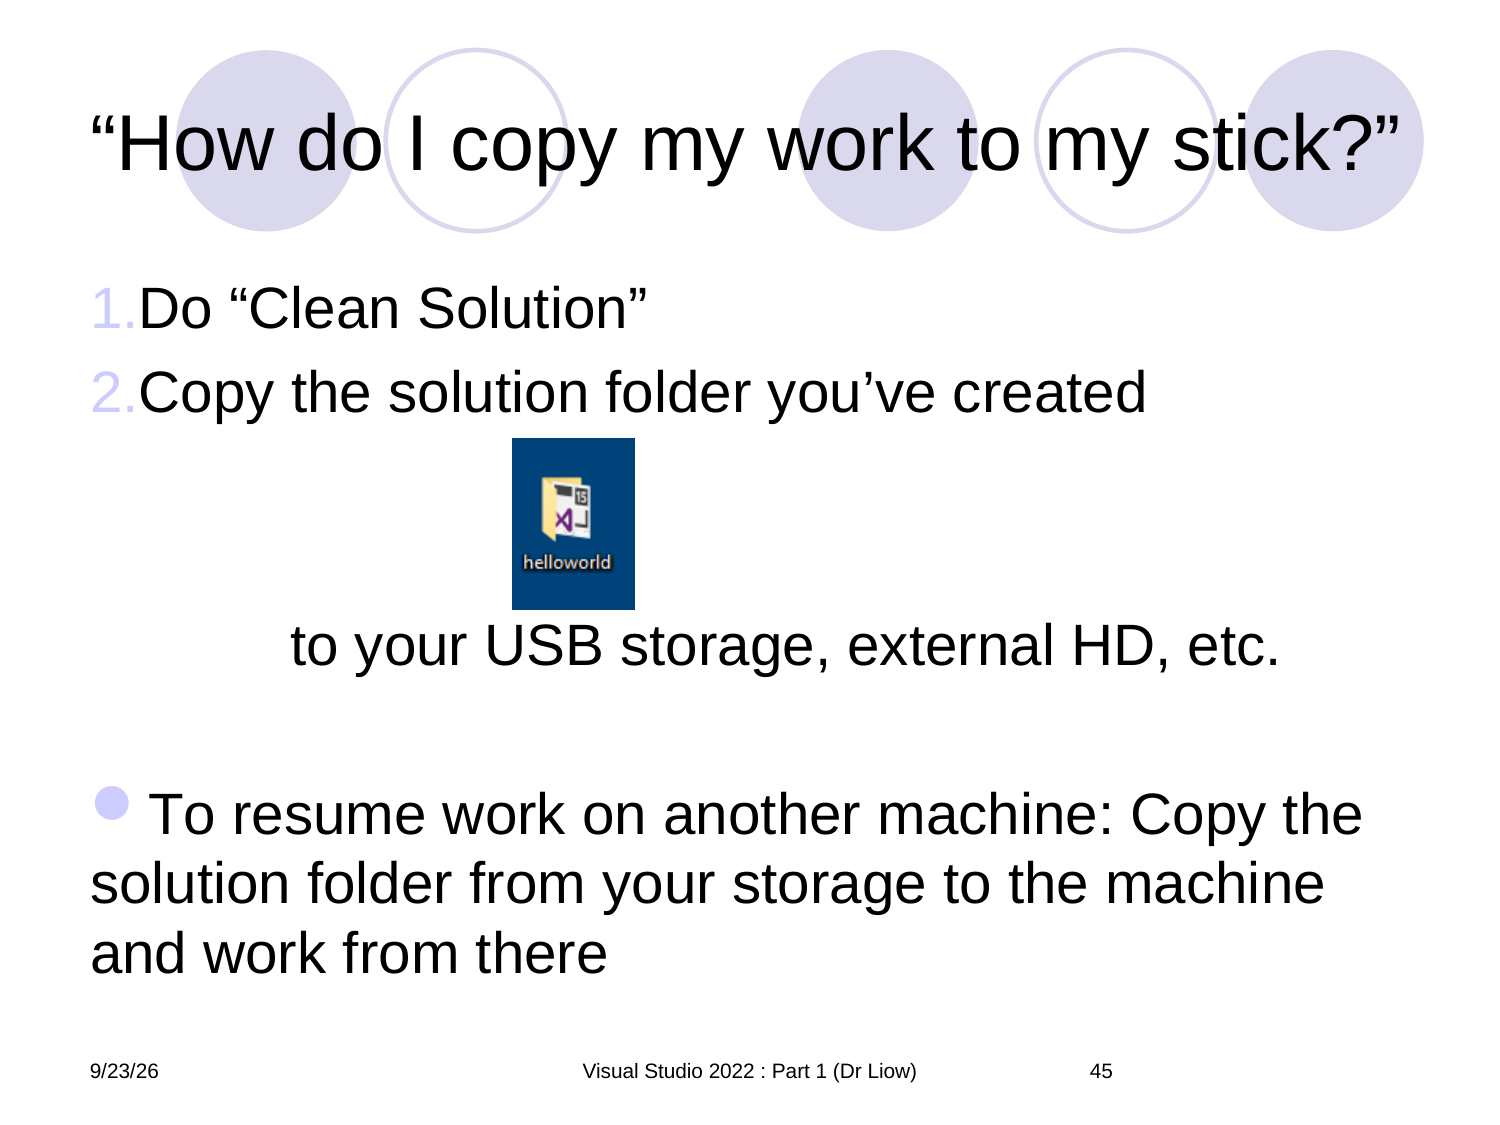

# “How do I copy my work to my stick?”
Do “Clean Solution”
Copy the solution folder you’ve created
	to your USB storage, external HD, etc.
To resume work on another machine: Copy the solution folder from your storage to the machine and work from there
Visual Studio 2022 : Part 1 (Dr Liow)